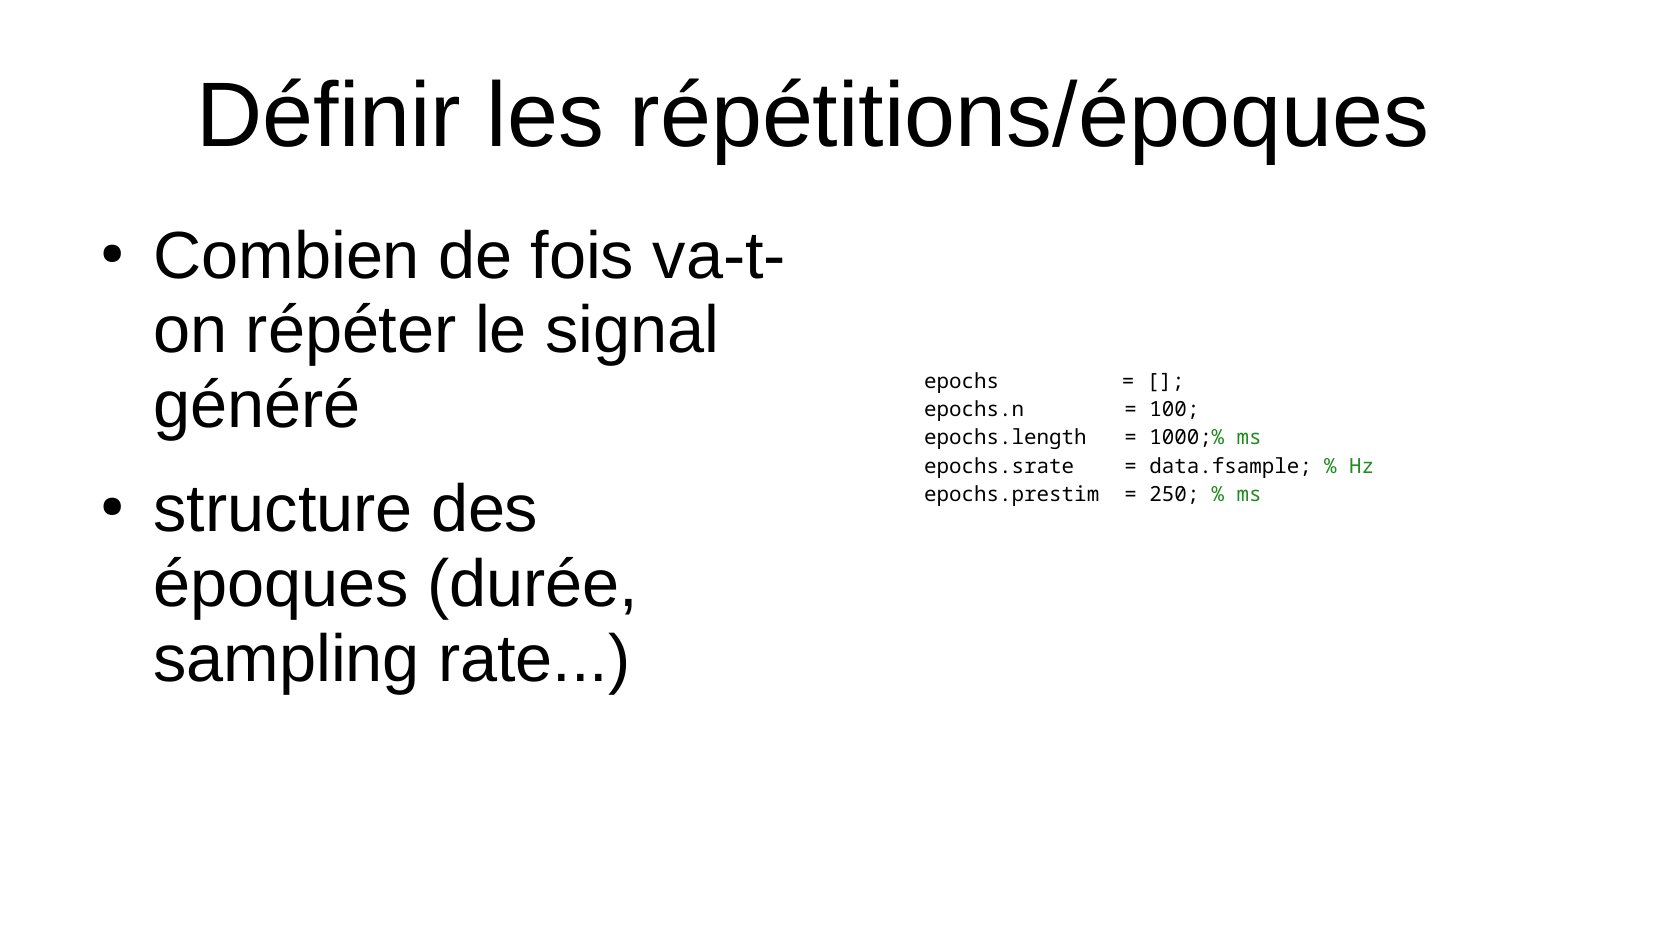

# Définir les répétitions/époques
Combien de fois va-t-on répéter le signal généré
structure des époques (durée, sampling rate...)
epochs 	 = [];
epochs.n = 100;
epochs.length = 1000;% ms
epochs.srate = data.fsample; % Hz
epochs.prestim = 250; % ms